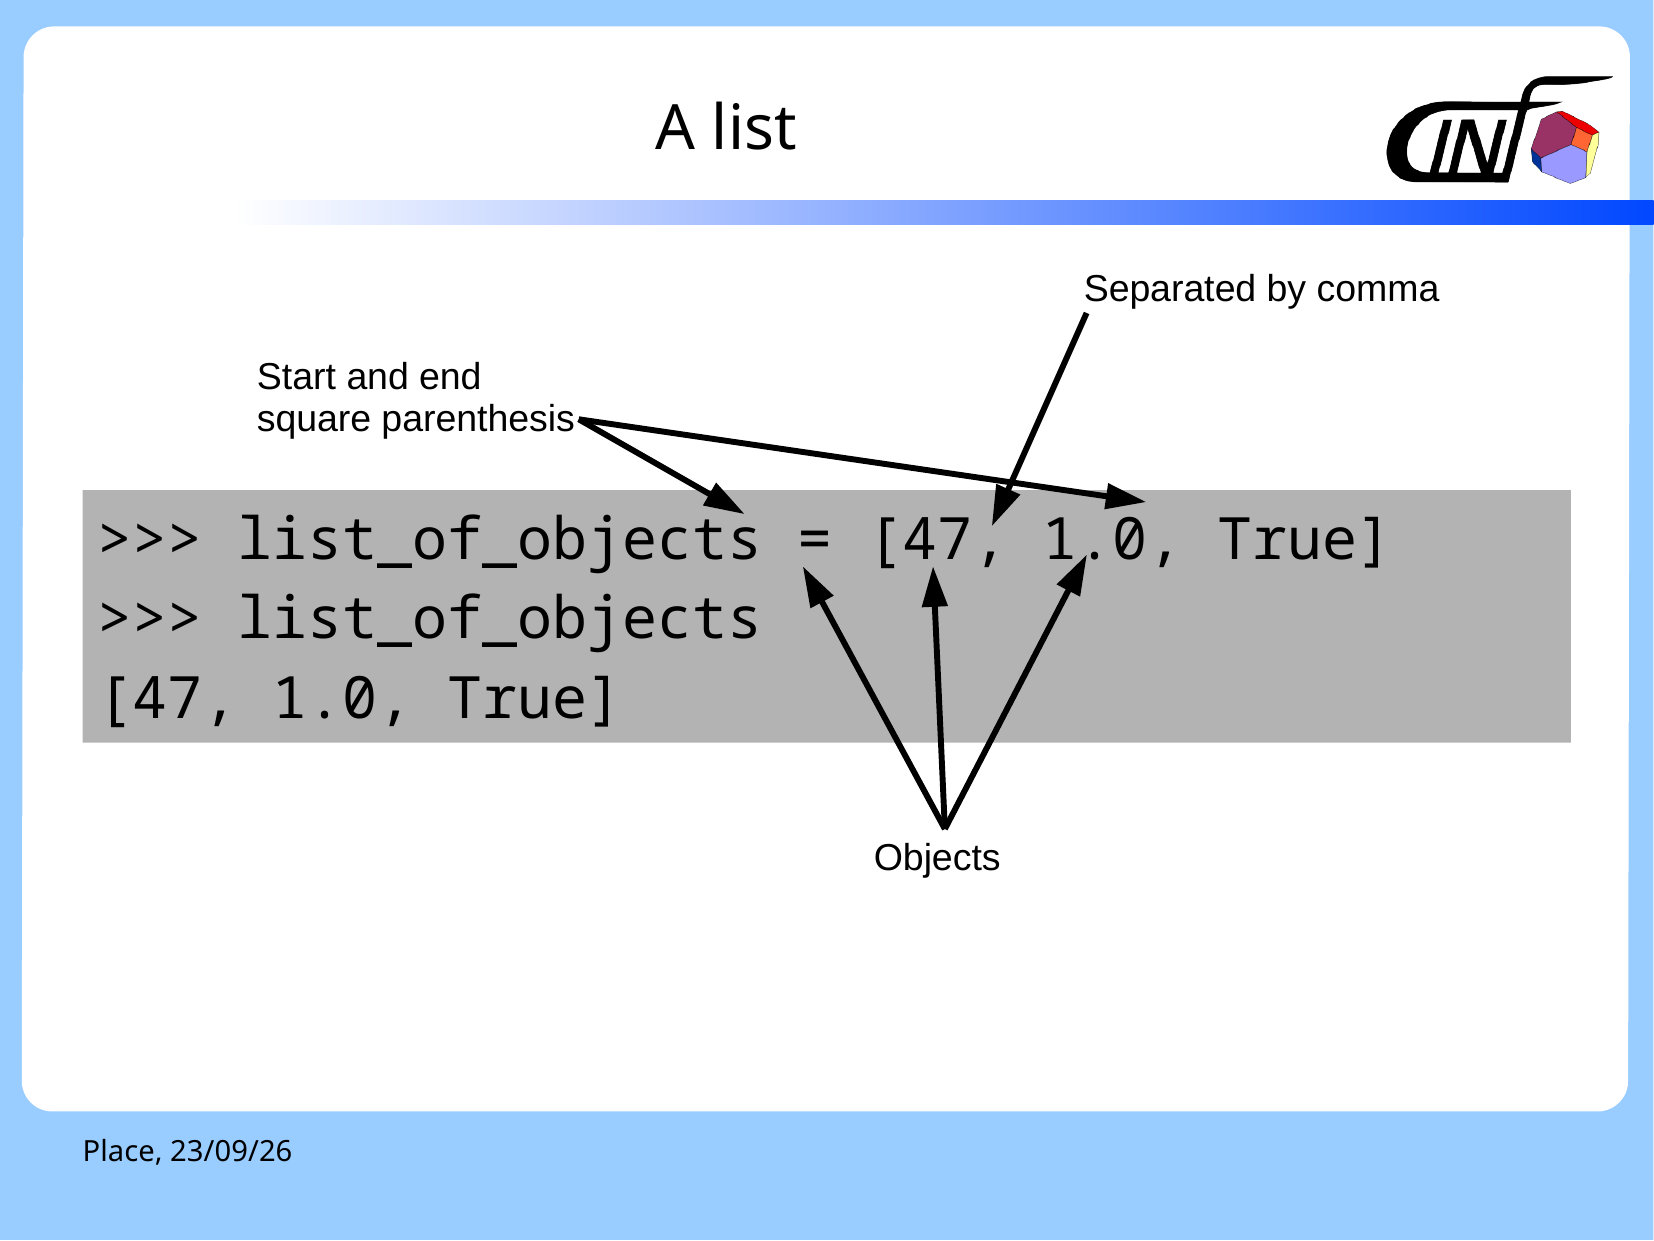

# A list
Separated by comma
Start and end
square parenthesis
>>> list_of_objects = [47, 1.0, True]
>>> list_of_objects
[47, 1.0, True]
Objects